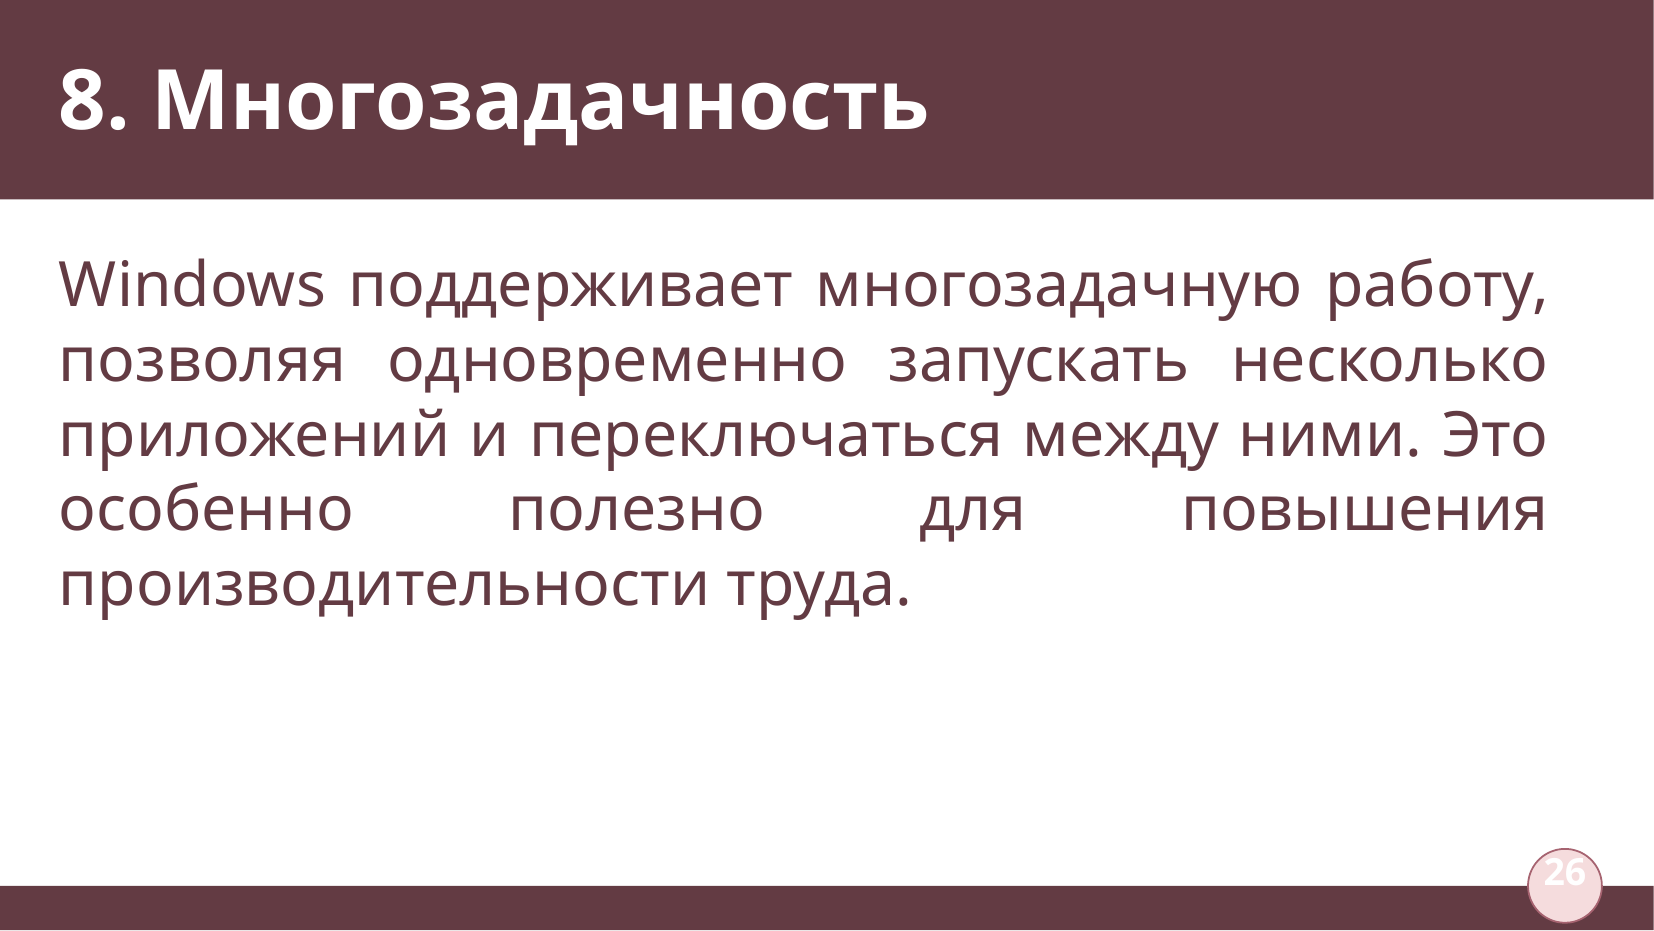

# 8. Многозадачность
Windows поддерживает многозадачную работу, позволяя одновременно запускать несколько приложений и переключаться между ними. Это особенно полезно для повышения производительности труда.